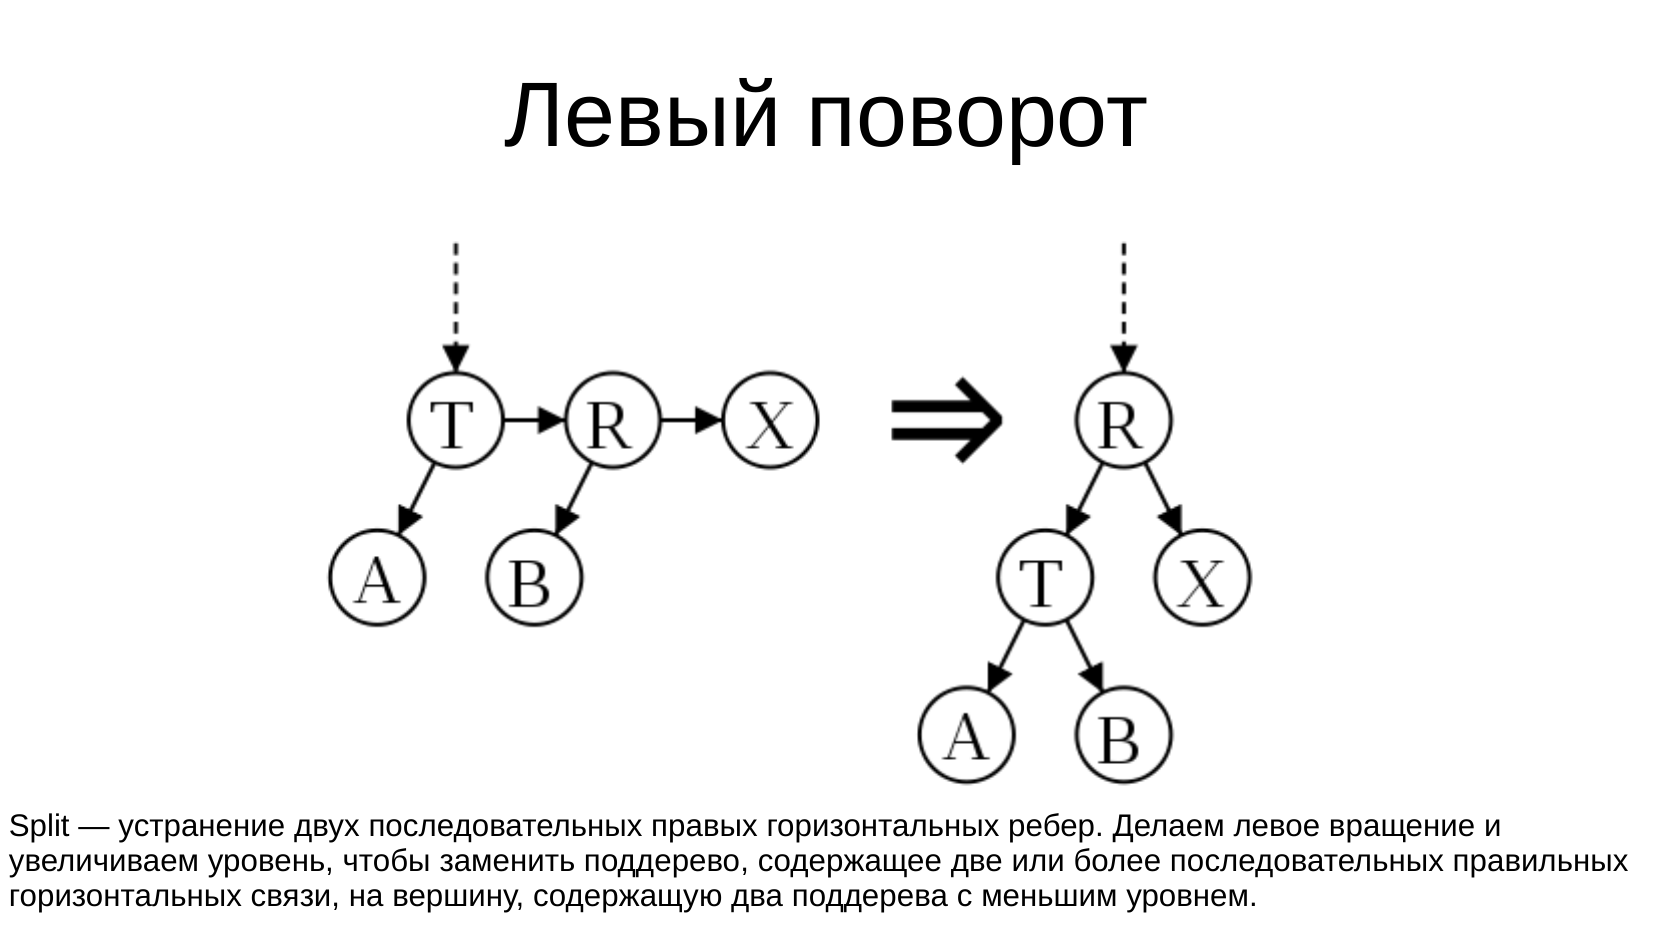

# Левый поворот
Split — устранение двух последовательных правых горизонтальных ребер. Делаем левое вращение и увеличиваем уровень, чтобы заменить поддерево, содержащее две или более последовательных правильных горизонтальных связи, на вершину, содержащую два поддерева с меньшим уровнем.